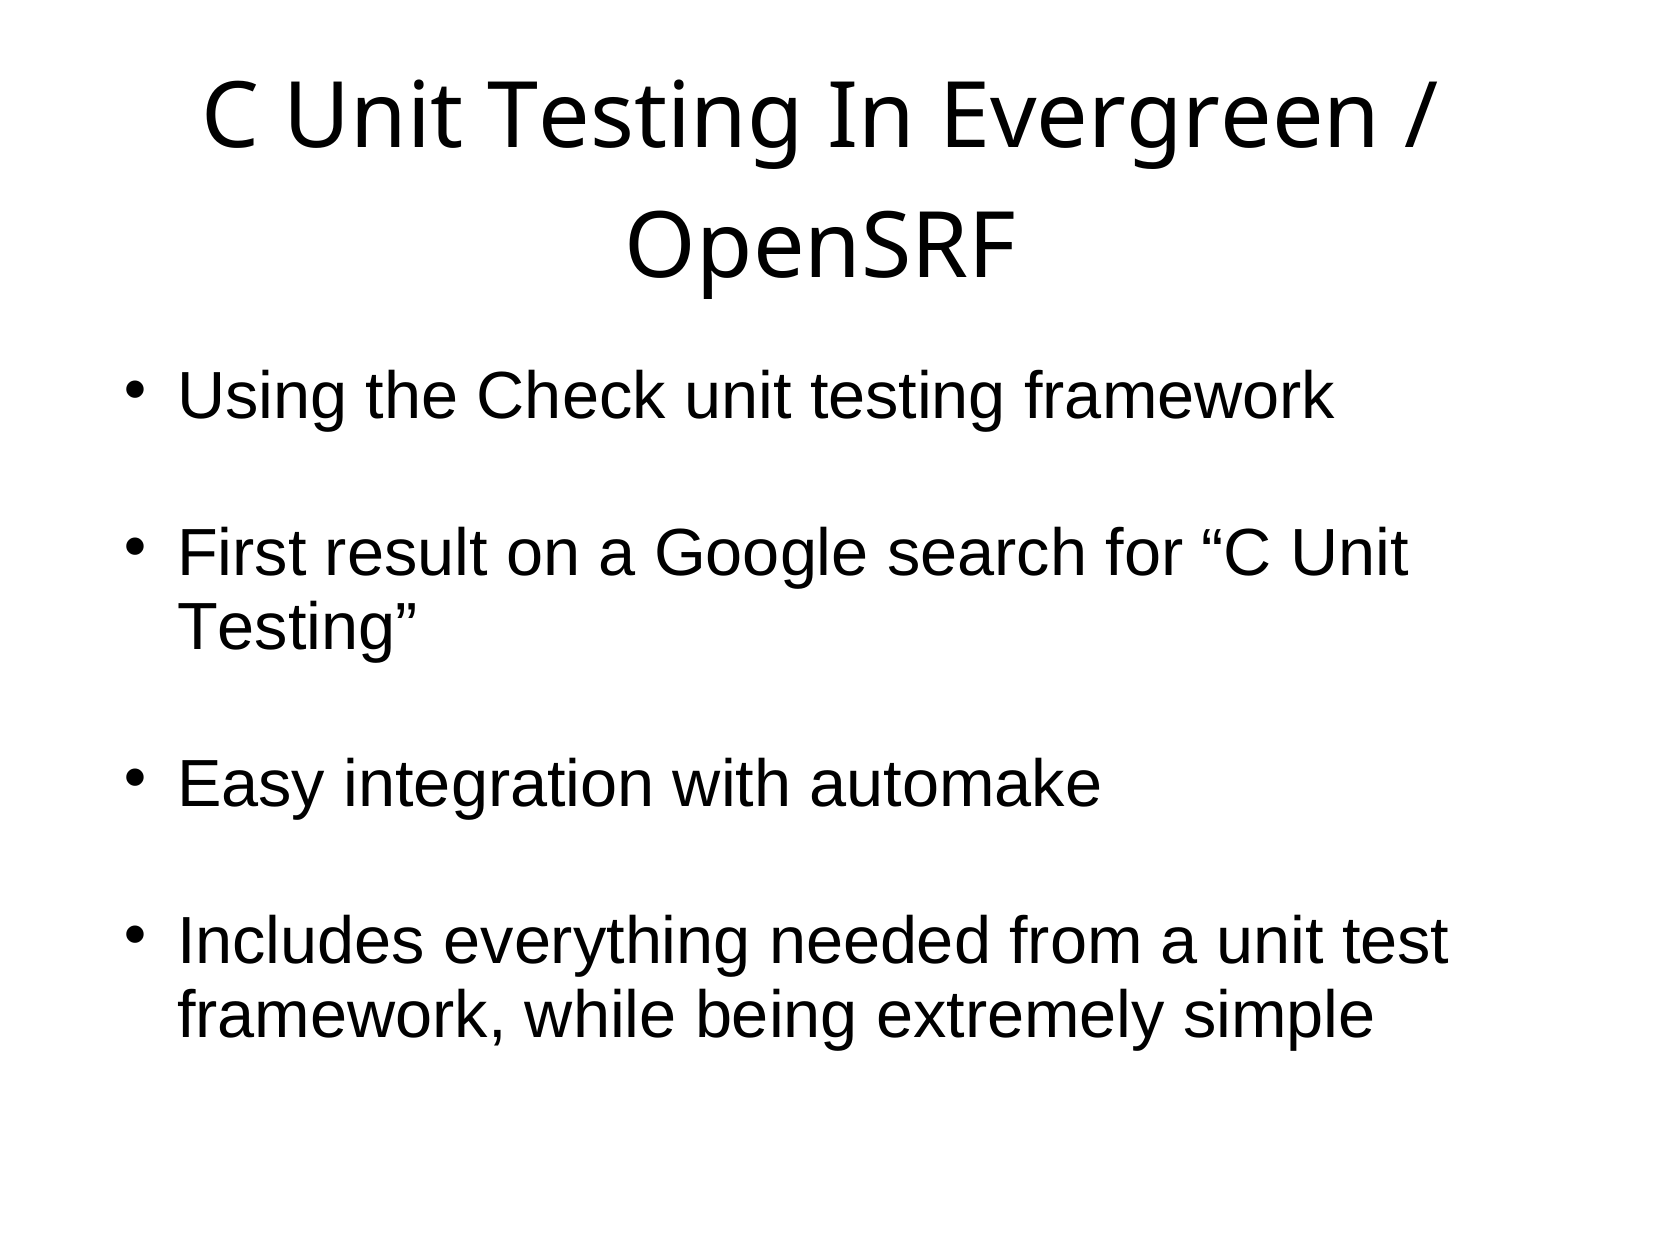

# C Unit Testing In Evergreen / OpenSRF
Using the Check unit testing framework
First result on a Google search for “C Unit Testing”
Easy integration with automake
Includes everything needed from a unit test framework, while being extremely simple